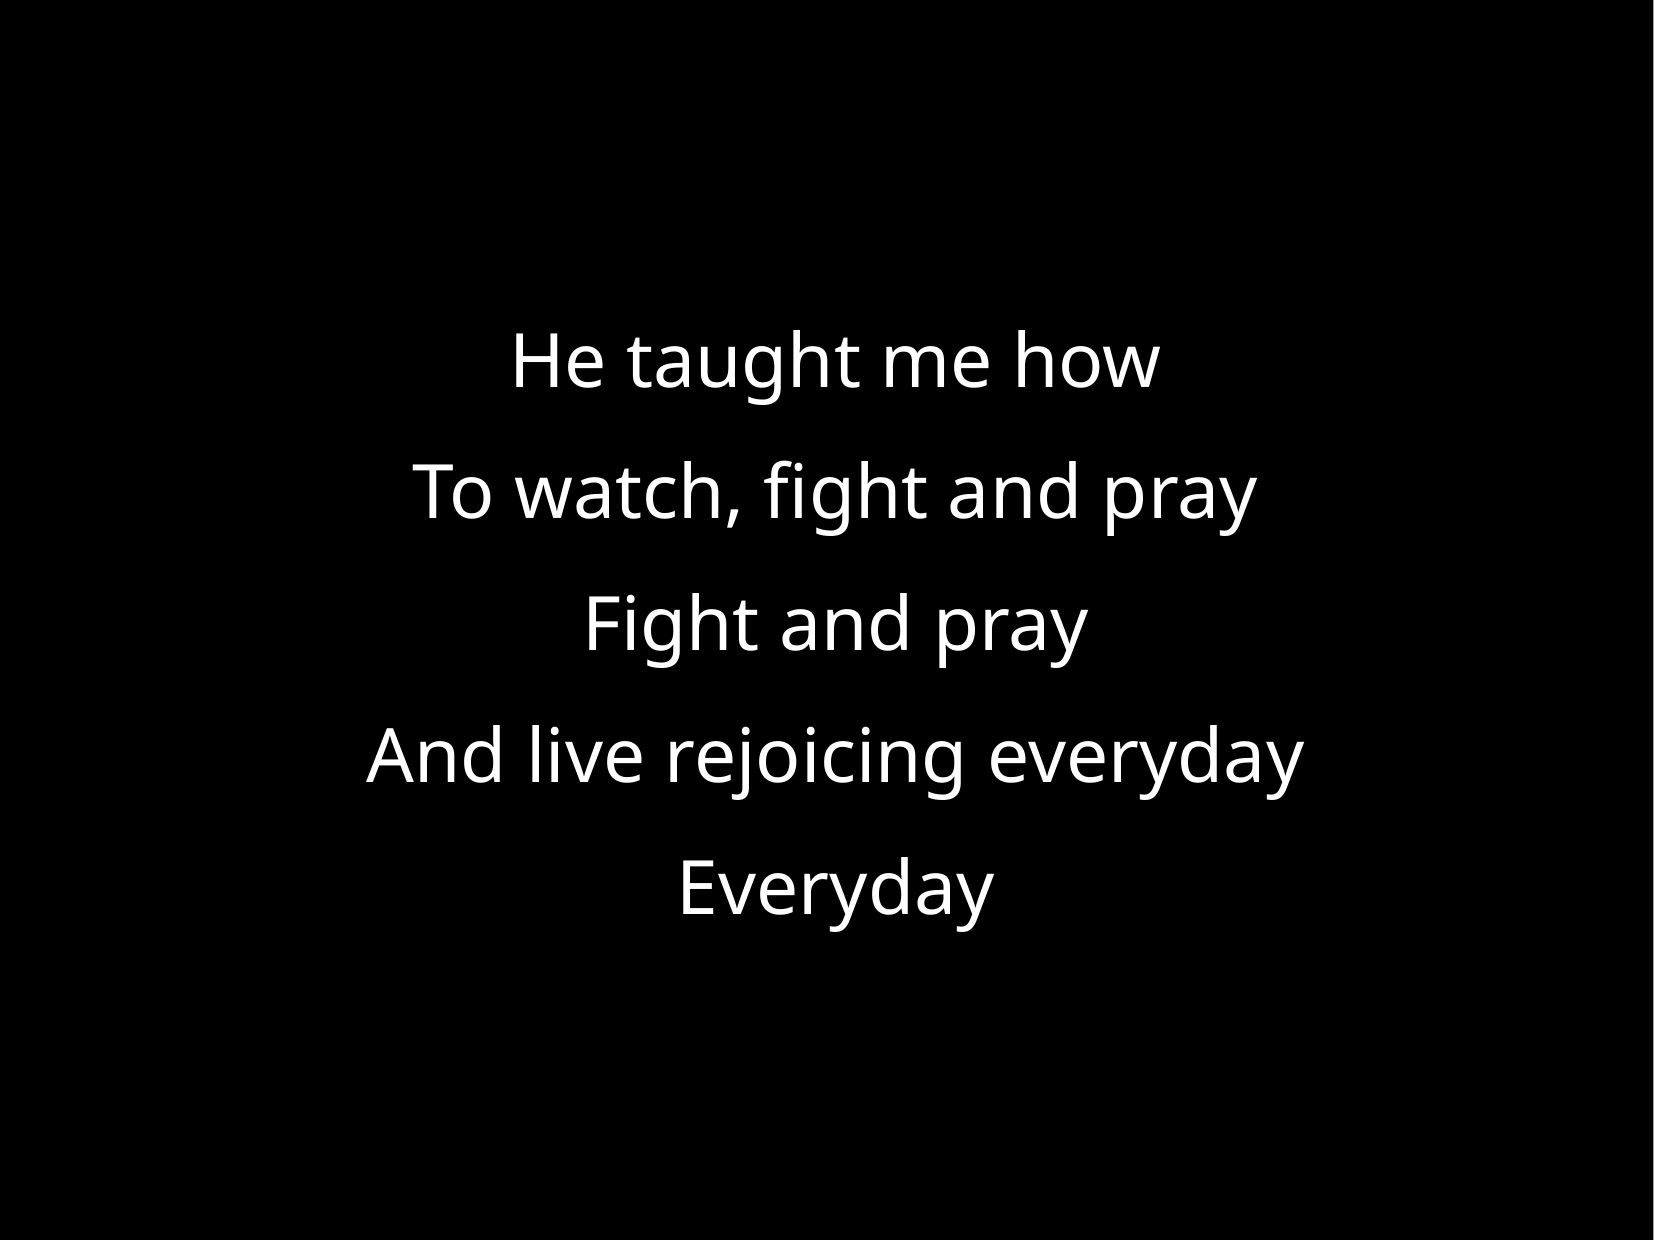

#
He taught me how
To watch, fight and pray
Fight and pray
And live rejoicing everyday
Everyday